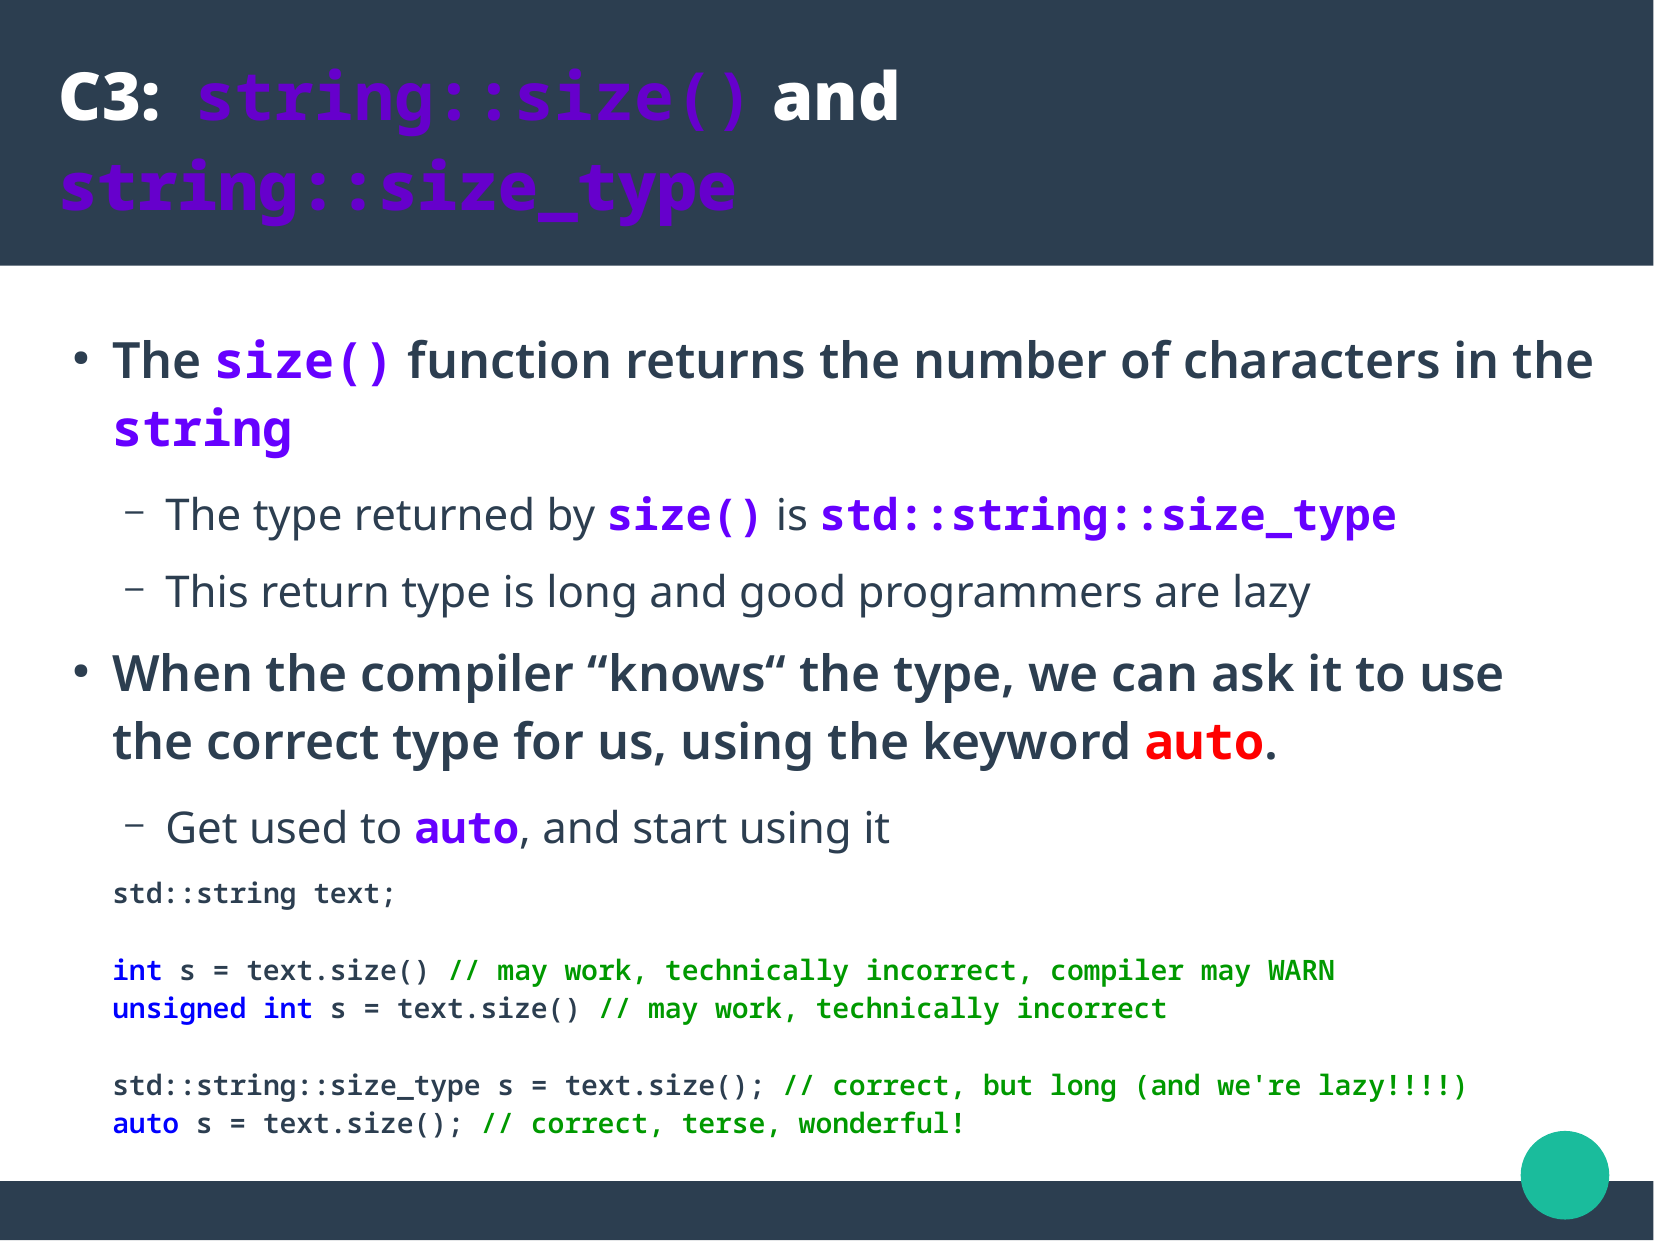

# C3: string::size() and string::size_type
The size() function returns the number of characters in the string
The type returned by size() is std::string::size_type
This return type is long and good programmers are lazy
When the compiler “knows“ the type, we can ask it to use the correct type for us, using the keyword auto.
Get used to auto, and start using it
std::string text;
int s = text.size() // may work, technically incorrect, compiler may WARN
unsigned int s = text.size() // may work, technically incorrect
std::string::size_type s = text.size(); // correct, but long (and we're lazy!!!!)
auto s = text.size(); // correct, terse, wonderful!